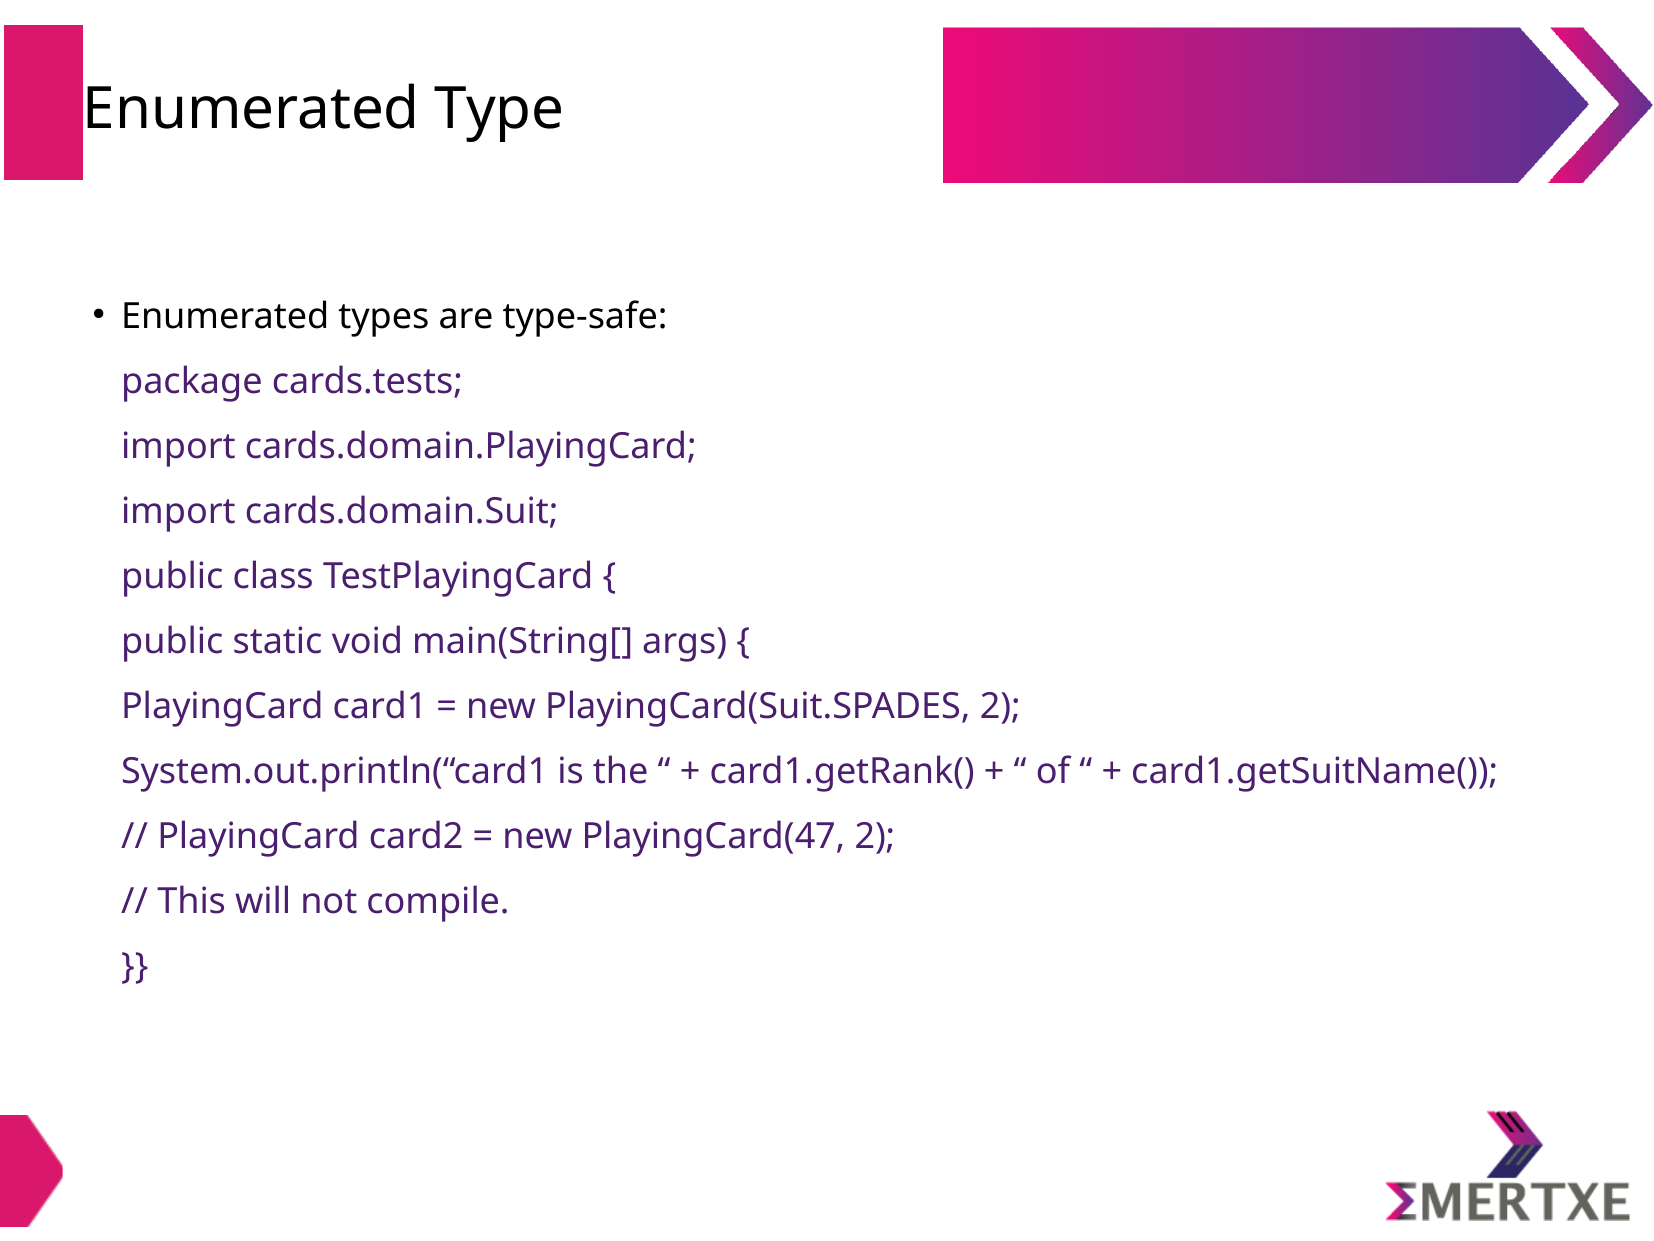

# Enumerated Type
Enumerated types are type-safe:
package cards.tests;
import cards.domain.PlayingCard;
import cards.domain.Suit;
public class TestPlayingCard {
public static void main(String[] args) {
PlayingCard card1 = new PlayingCard(Suit.SPADES, 2);
System.out.println(“card1 is the “ + card1.getRank() + “ of “ + card1.getSuitName());
// PlayingCard card2 = new PlayingCard(47, 2);
// This will not compile.
}}